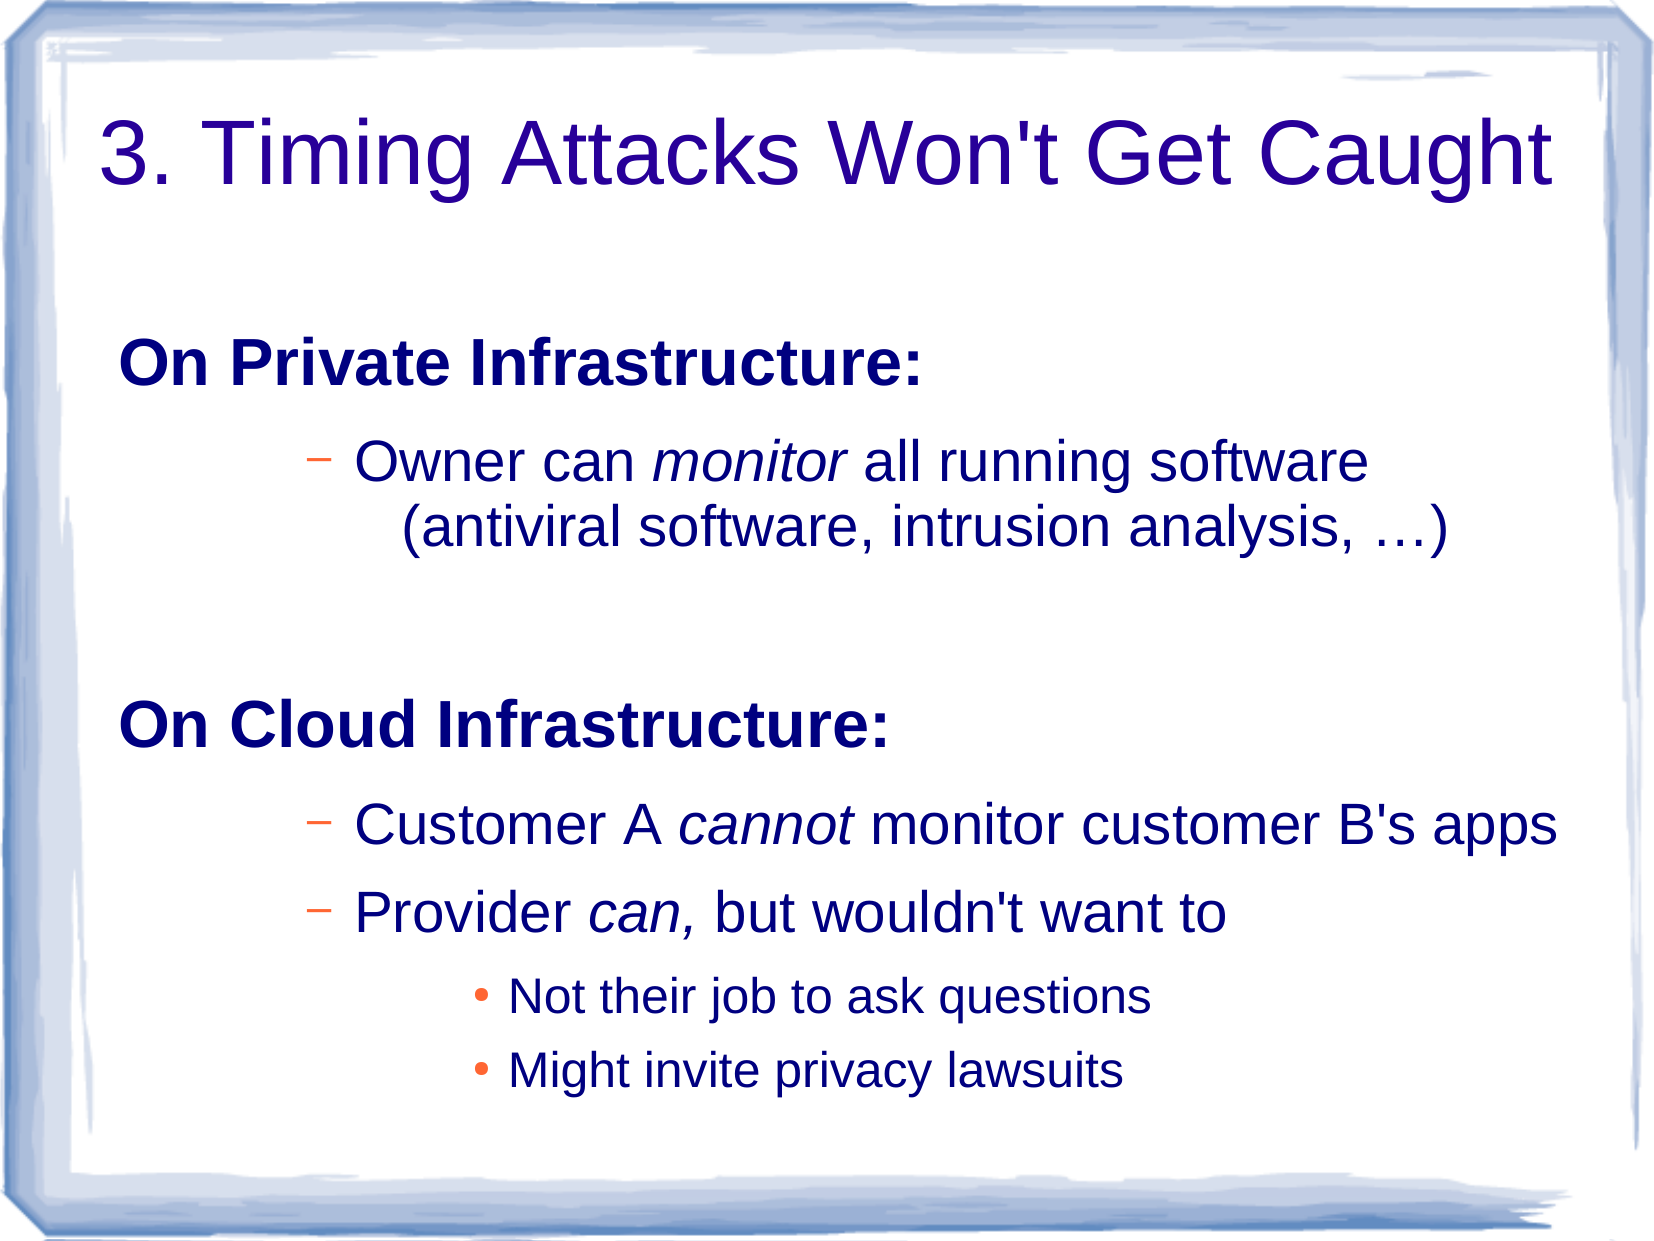

# 3. Timing Attacks Won't Get Caught
On Private Infrastructure:
Owner can monitor all running software
(antiviral software, intrusion analysis, …)
On Cloud Infrastructure:
Customer A cannot monitor customer B's apps
Provider can, but wouldn't want to
Not their job to ask questions
Might invite privacy lawsuits